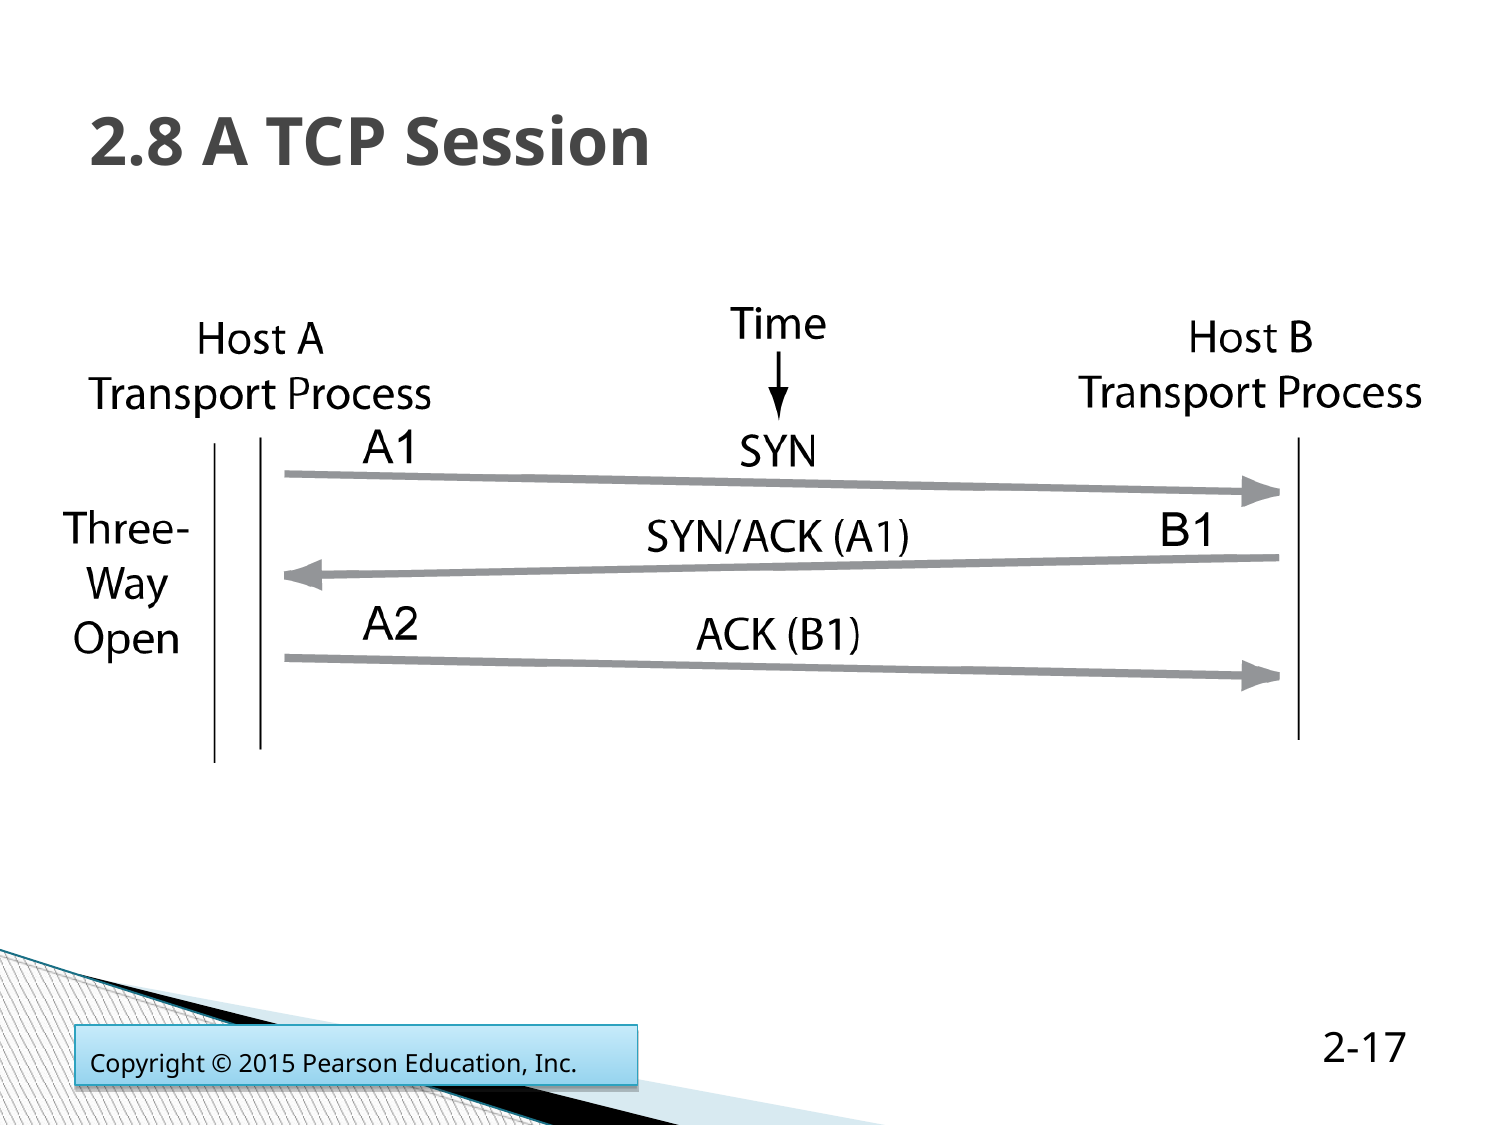

# 2.8 A TCP Session
Copyright © 2015 Pearson Education, Inc.